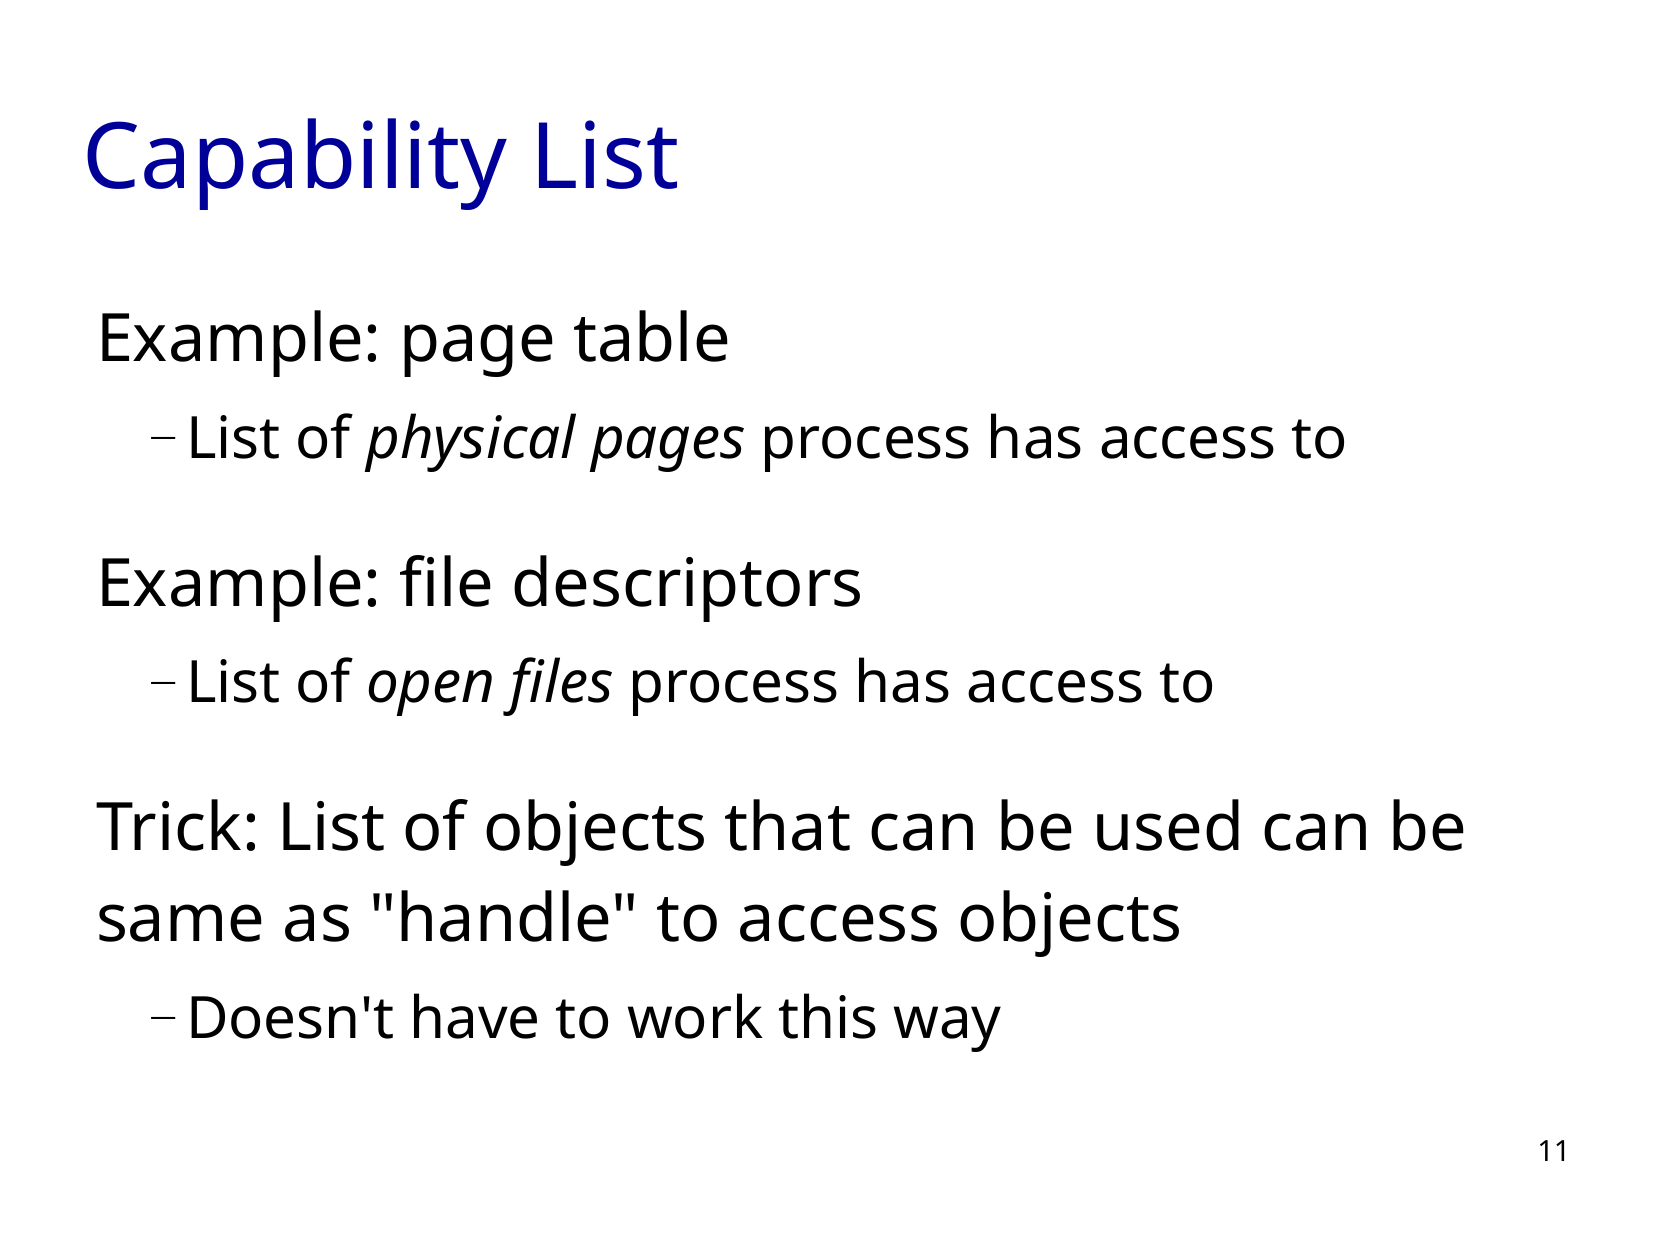

# Capability List
Example: page table
List of physical pages process has access to
Example: file descriptors
List of open files process has access to
Trick: List of objects that can be used can be same as "handle" to access objects
Doesn't have to work this way
11